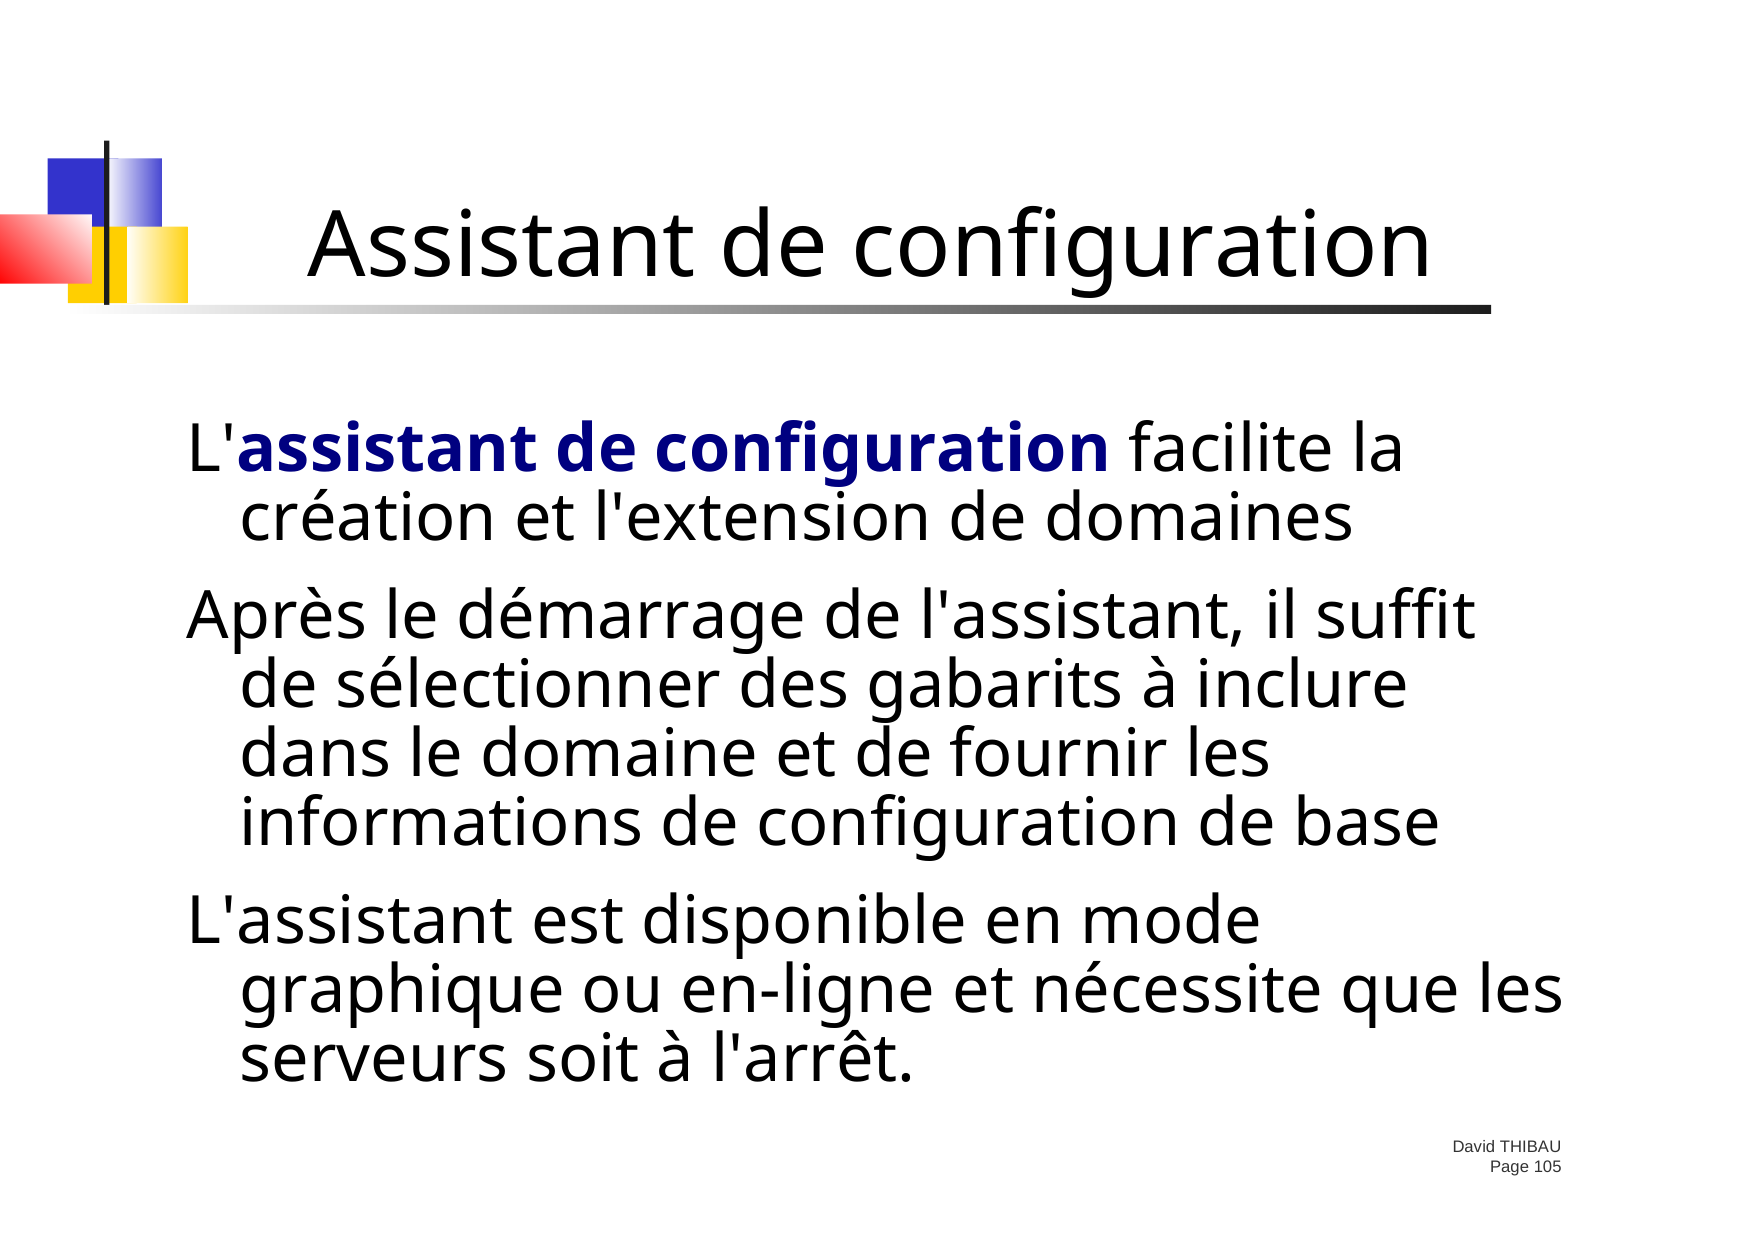

# Assistant de configuration
L'assistant de configuration facilite la création et l'extension de domaines
Après le démarrage de l'assistant, il suffit de sélectionner des gabarits à inclure dans le domaine et de fournir les informations de configuration de base
L'assistant est disponible en mode graphique ou en-ligne et nécessite que les serveurs soit à l'arrêt.